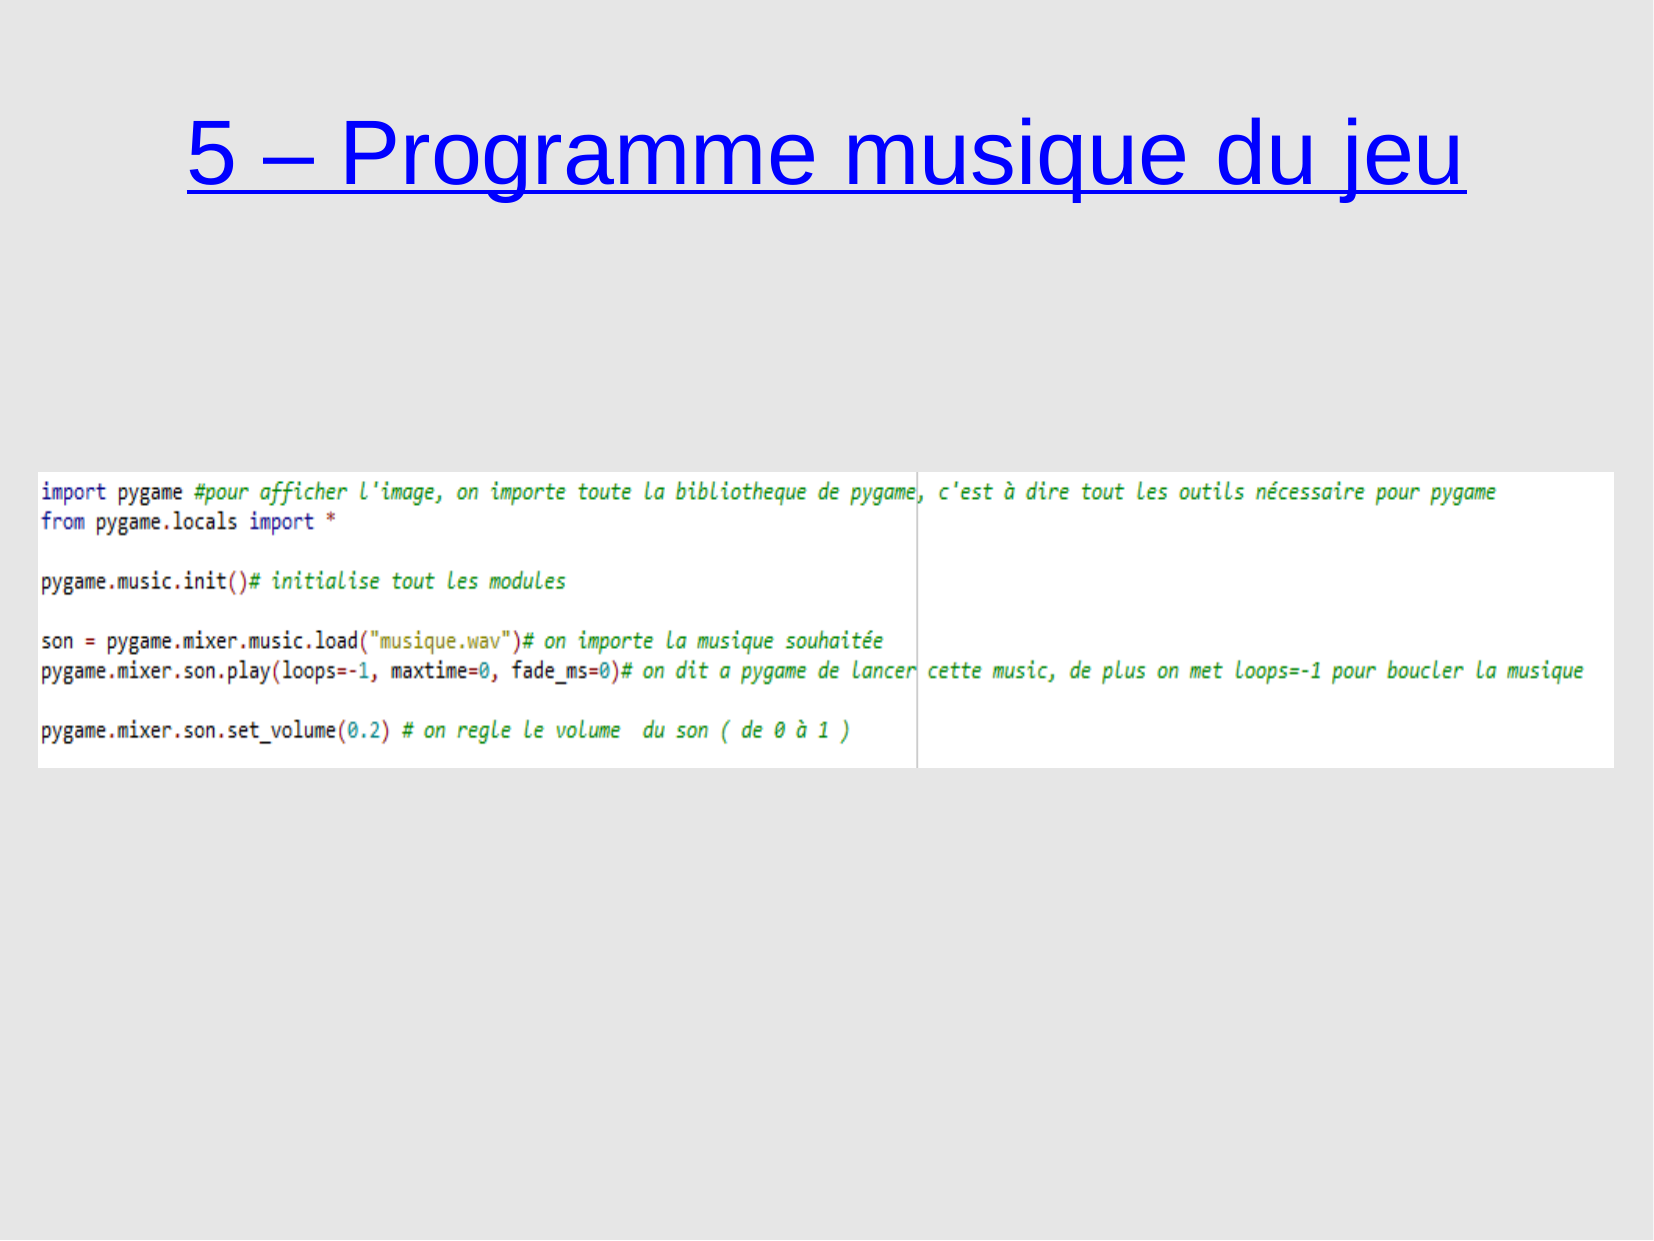

# 5 – Programme musique du jeu